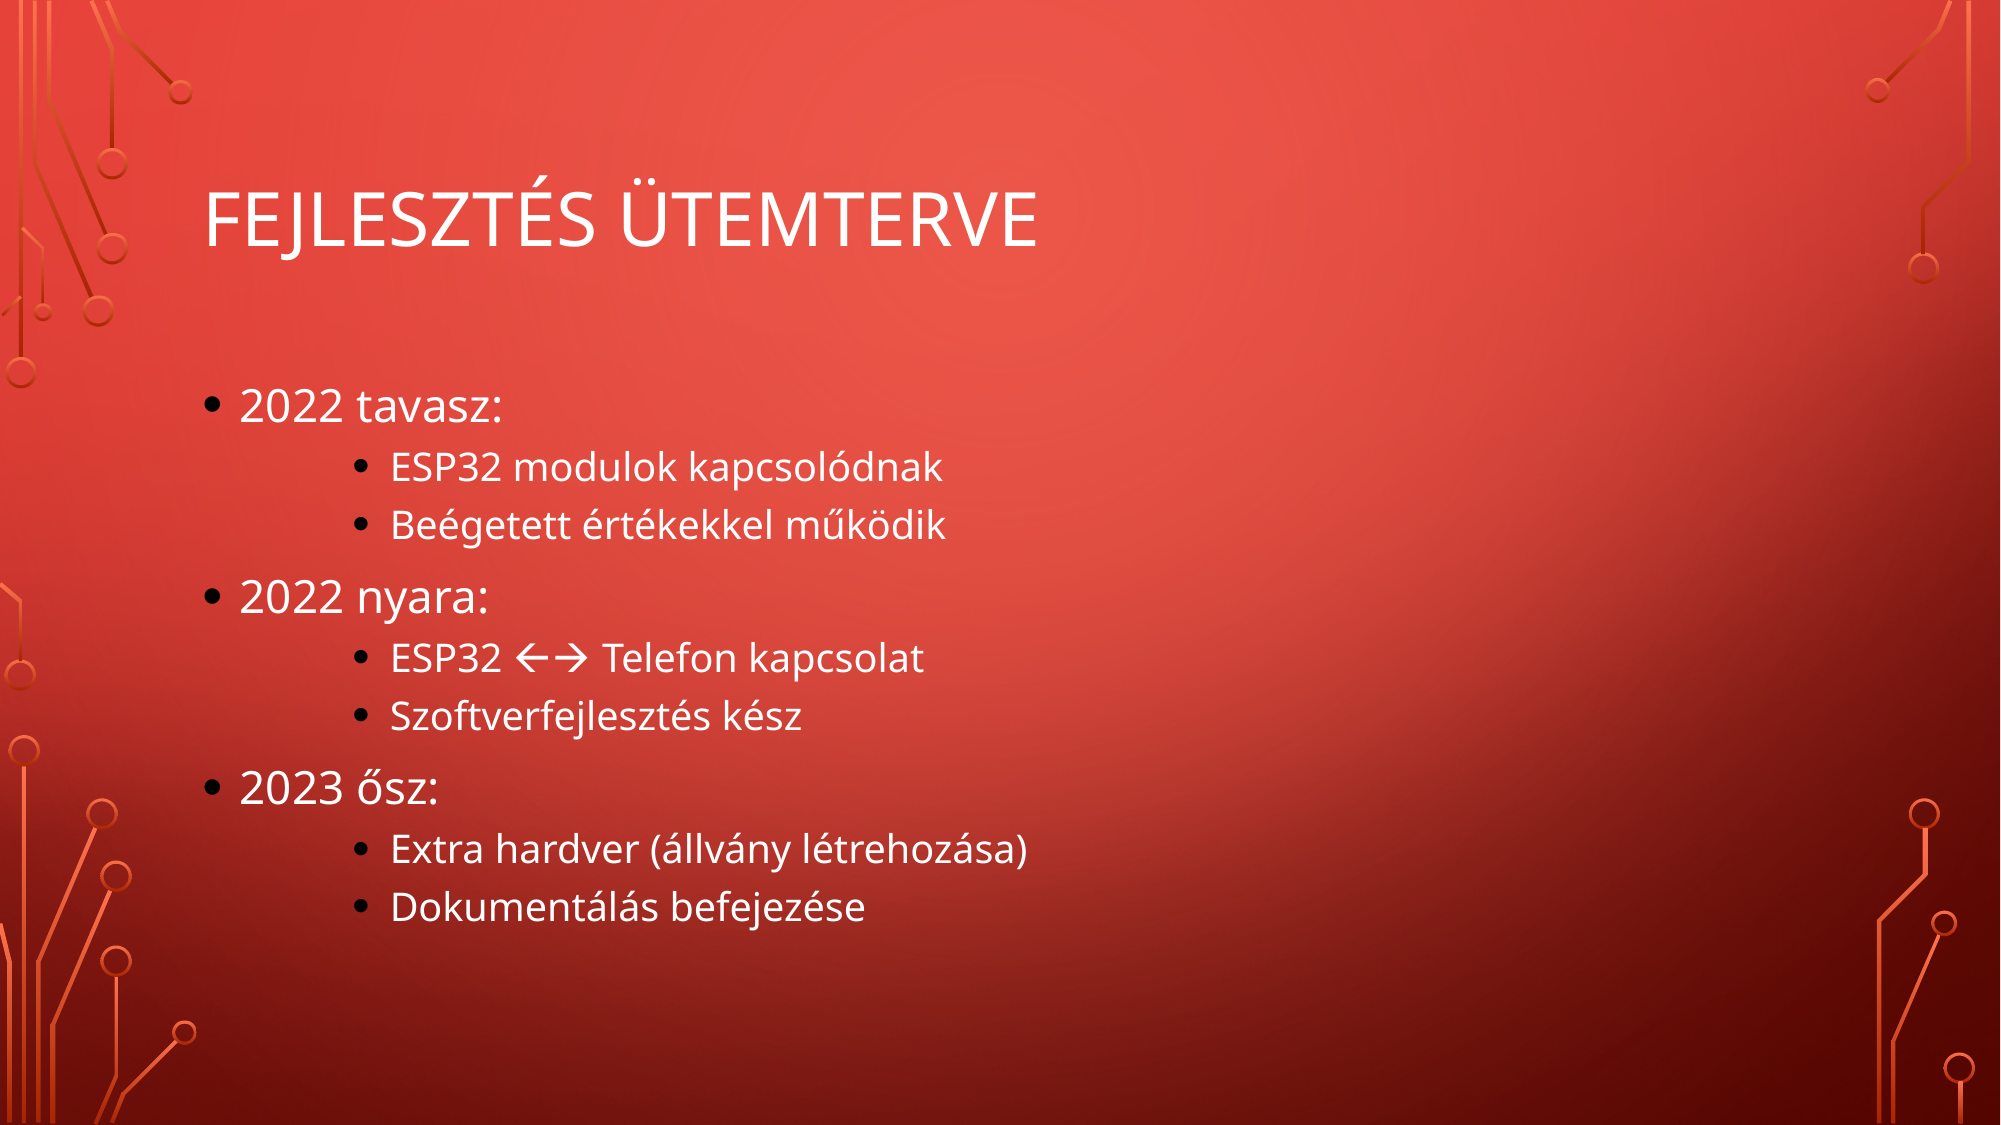

# Fejlesztés ütemterve
2022 tavasz:
ESP32 modulok kapcsolódnak
Beégetett értékekkel működik
2022 nyara:
ESP32  Telefon kapcsolat
Szoftverfejlesztés kész
2023 ősz:
Extra hardver (állvány létrehozása)
Dokumentálás befejezése